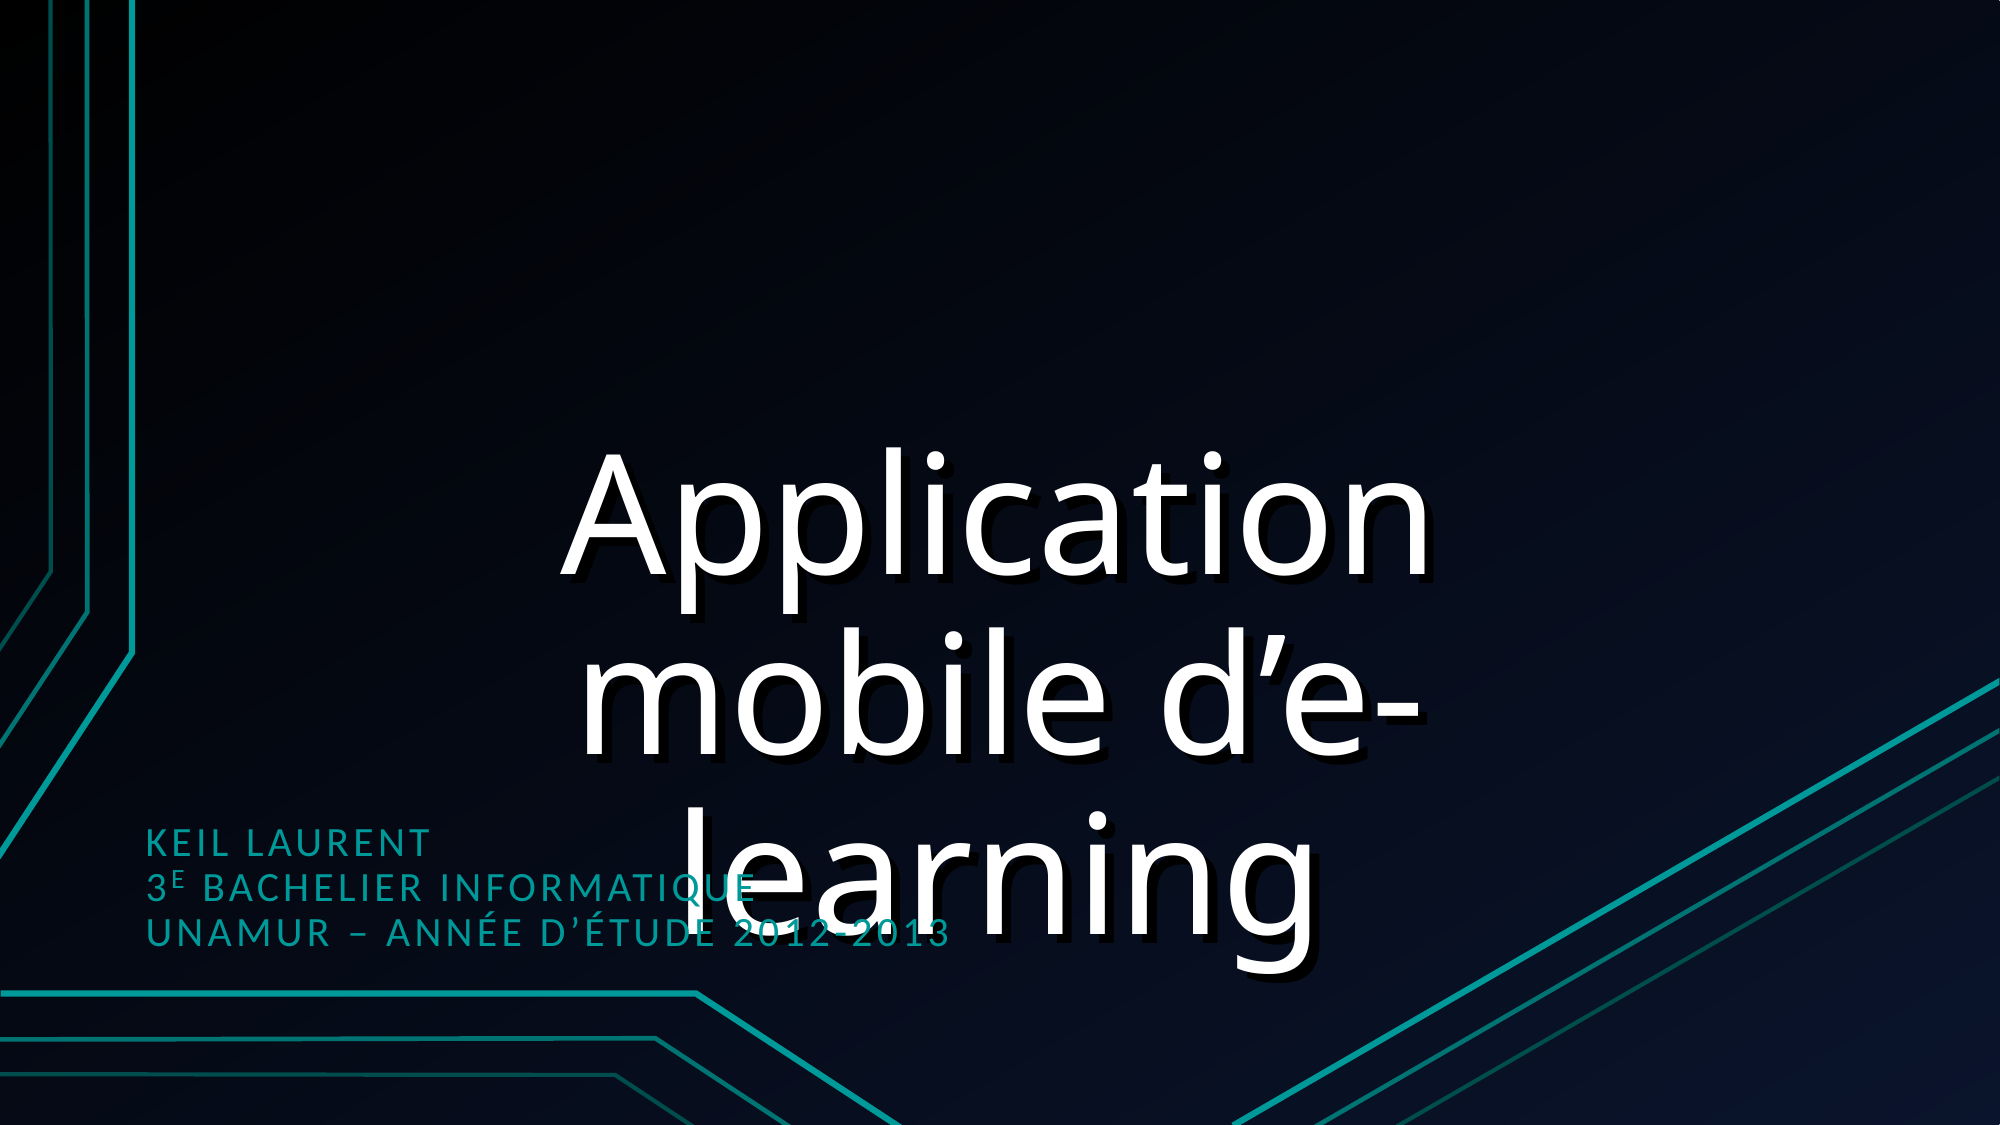

# Application mobile d’e-learning
Keil laurent
3e bachelier informatique
Unamur – année d’étude 2012-2013